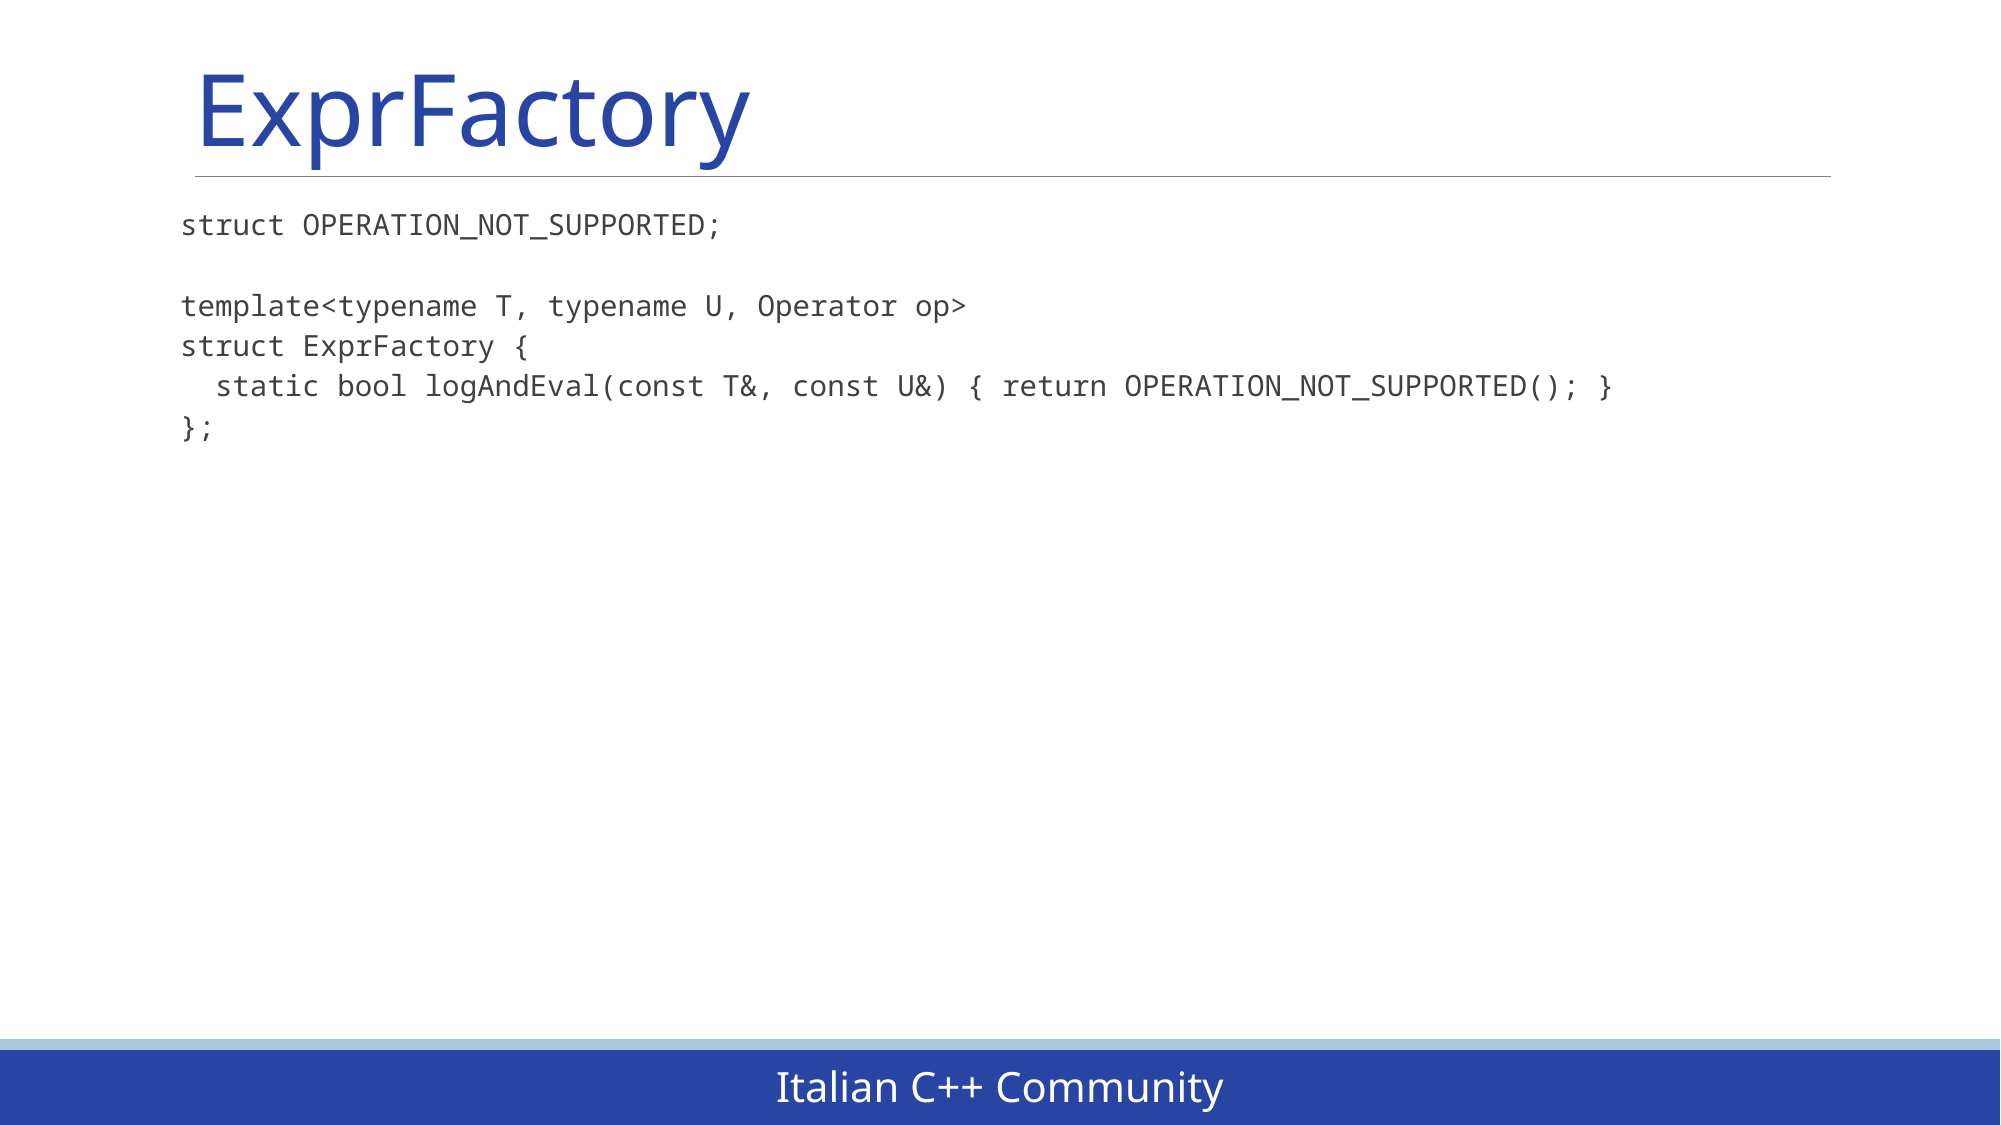

# ExprFactory
struct OPERATION_NOT_SUPPORTED;
template<typename T, typename U, Operator op>
struct ExprFactory {
 static bool logAndEval(const T&, const U&) { return OPERATION_NOT_SUPPORTED(); }
};